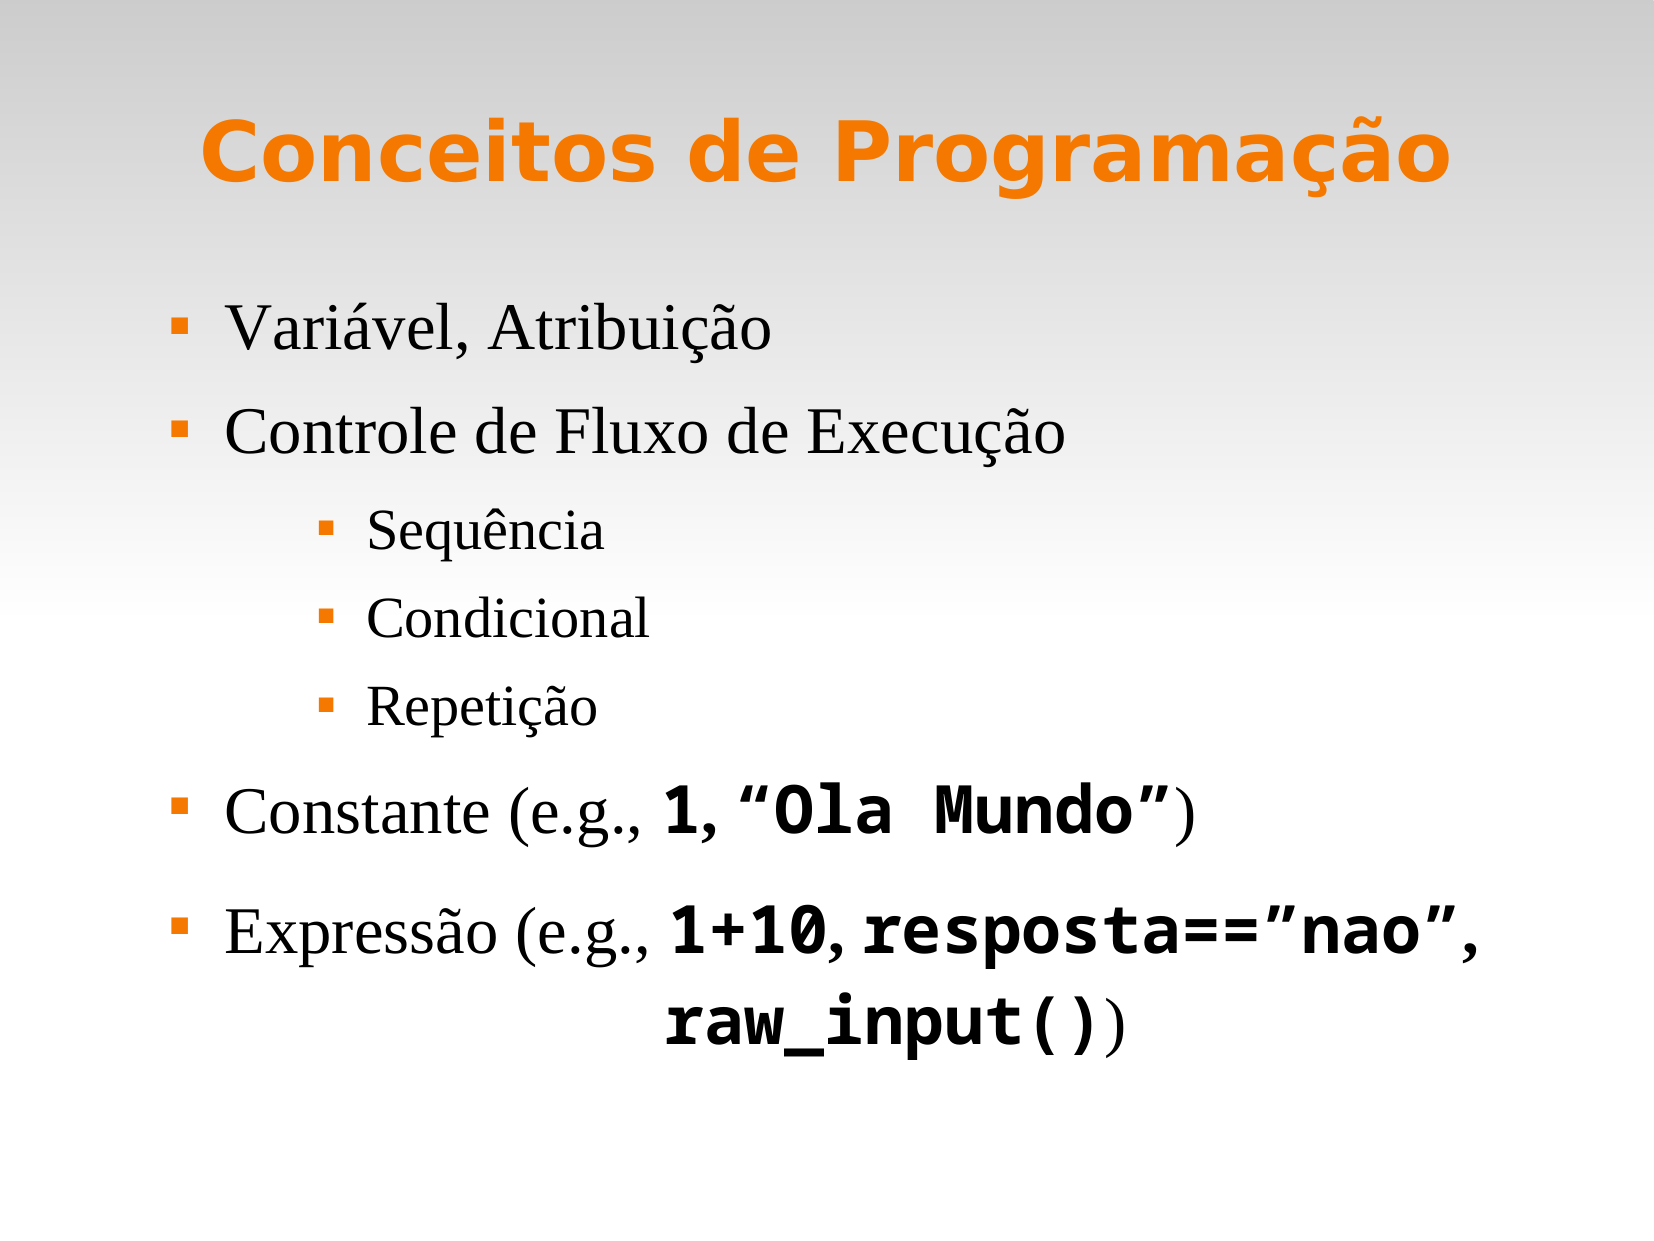

# Conceitos de Programação
Variável, Atribuição
Controle de Fluxo de Execução
Sequência
Condicional
Repetição
Constante (e.g., 1, “Ola Mundo”)
Expressão (e.g., 1+10, resposta==”nao”, raw_input())